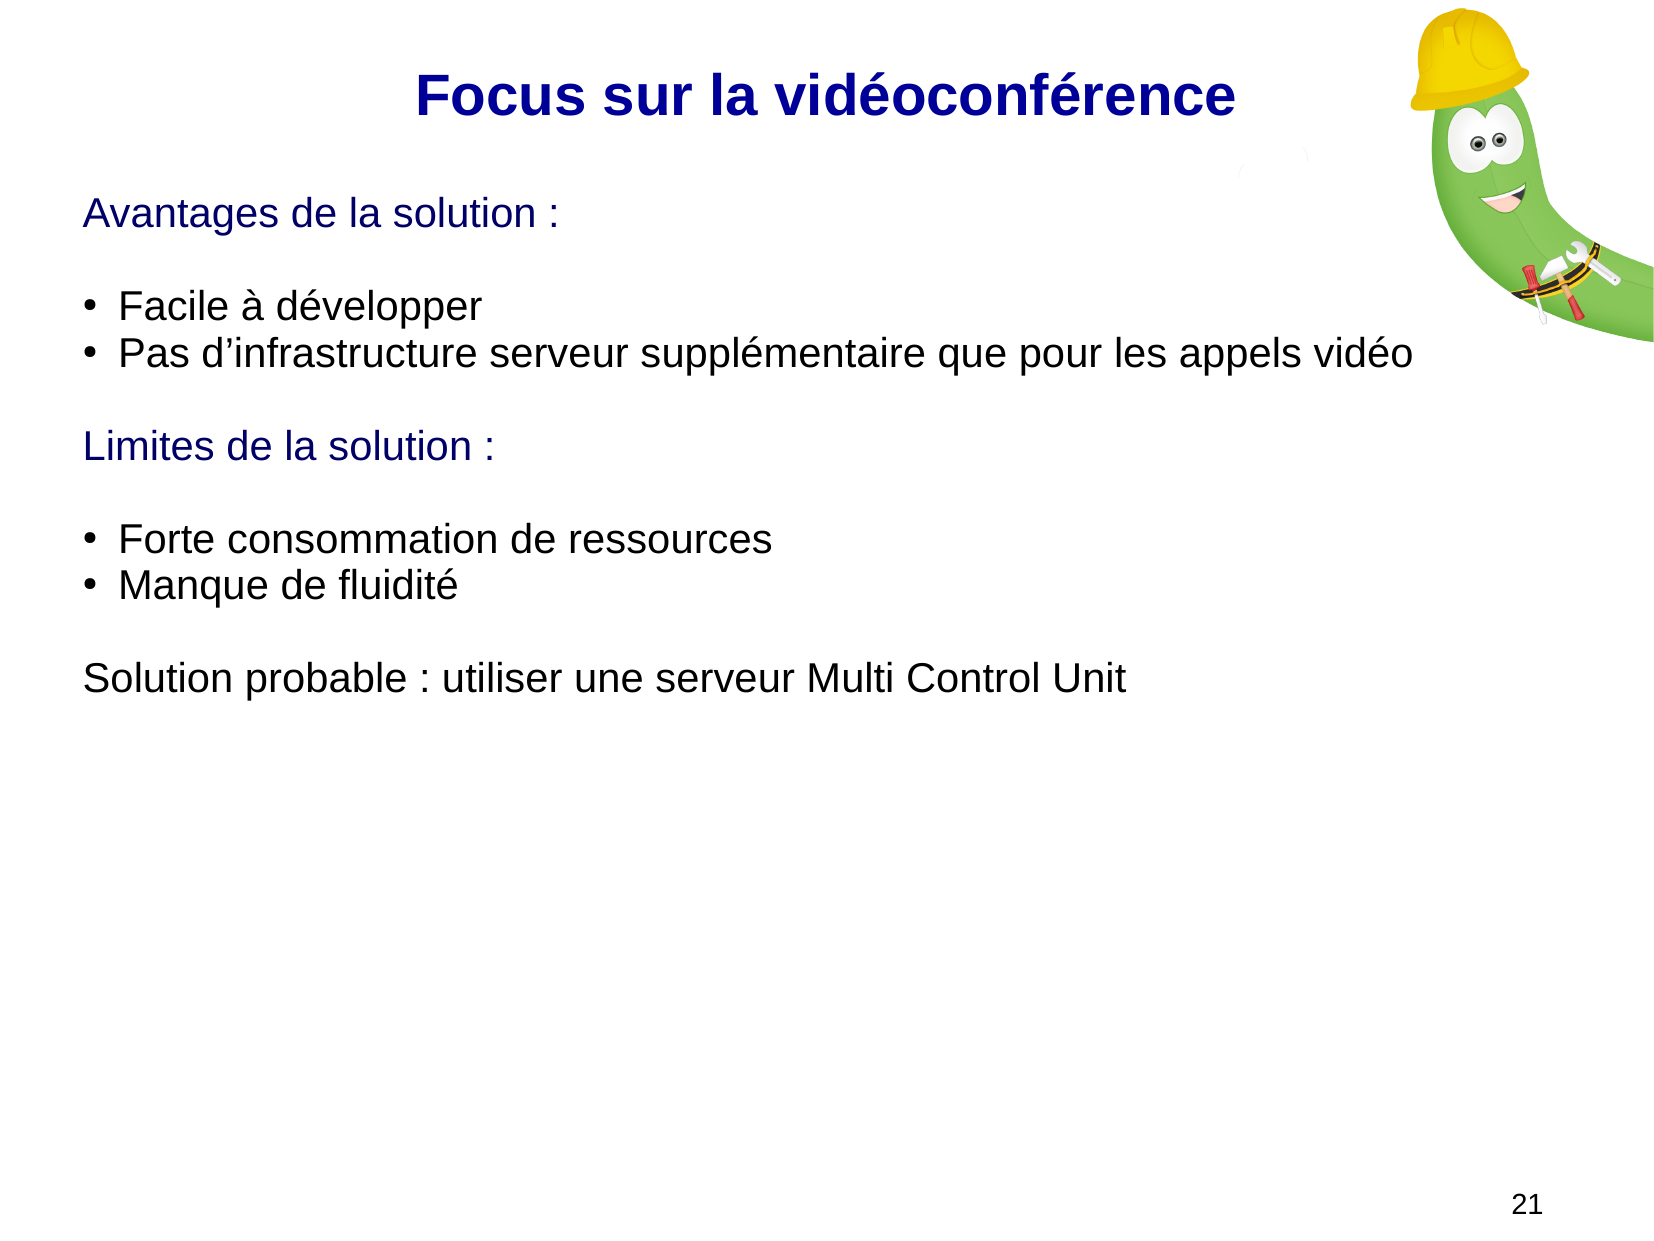

Avantages de la solution :
Facile à développer
Pas d’infrastructure serveur supplémentaire que pour les appels vidéo
Limites de la solution :
Forte consommation de ressources
Manque de fluidité
Solution probable : utiliser une serveur Multi Control Unit
# Focus sur la vidéoconférence